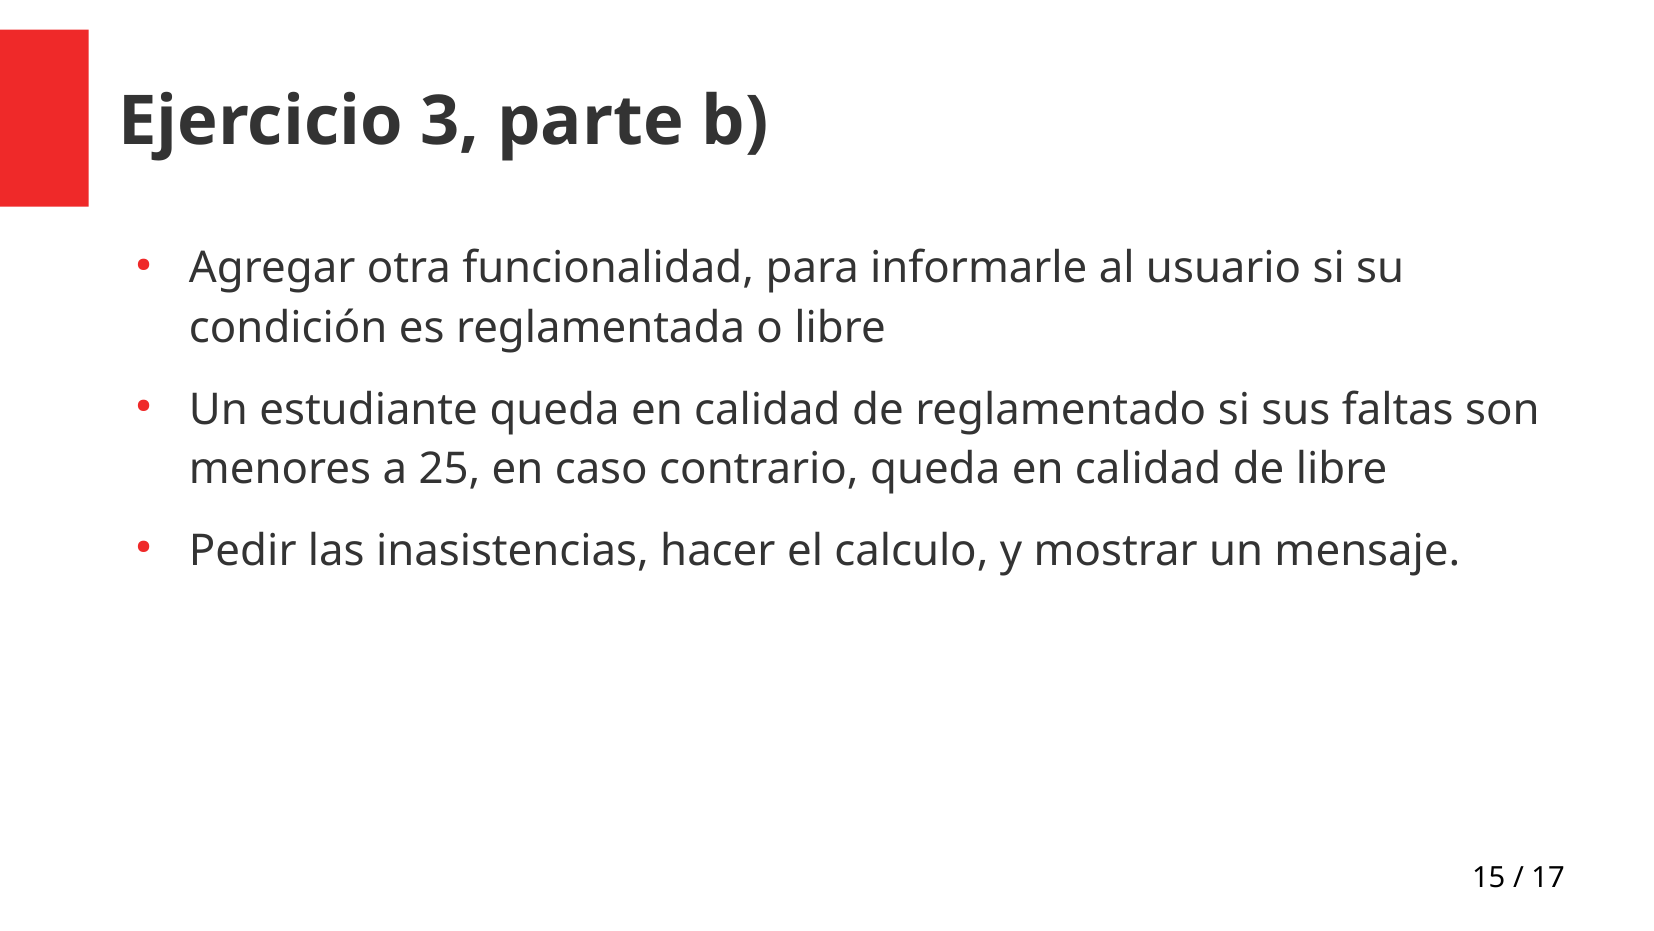

# Ejercicio 3, parte b)
Agregar otra funcionalidad, para informarle al usuario si su condición es reglamentada o libre
Un estudiante queda en calidad de reglamentado si sus faltas son menores a 25, en caso contrario, queda en calidad de libre
Pedir las inasistencias, hacer el calculo, y mostrar un mensaje.
15